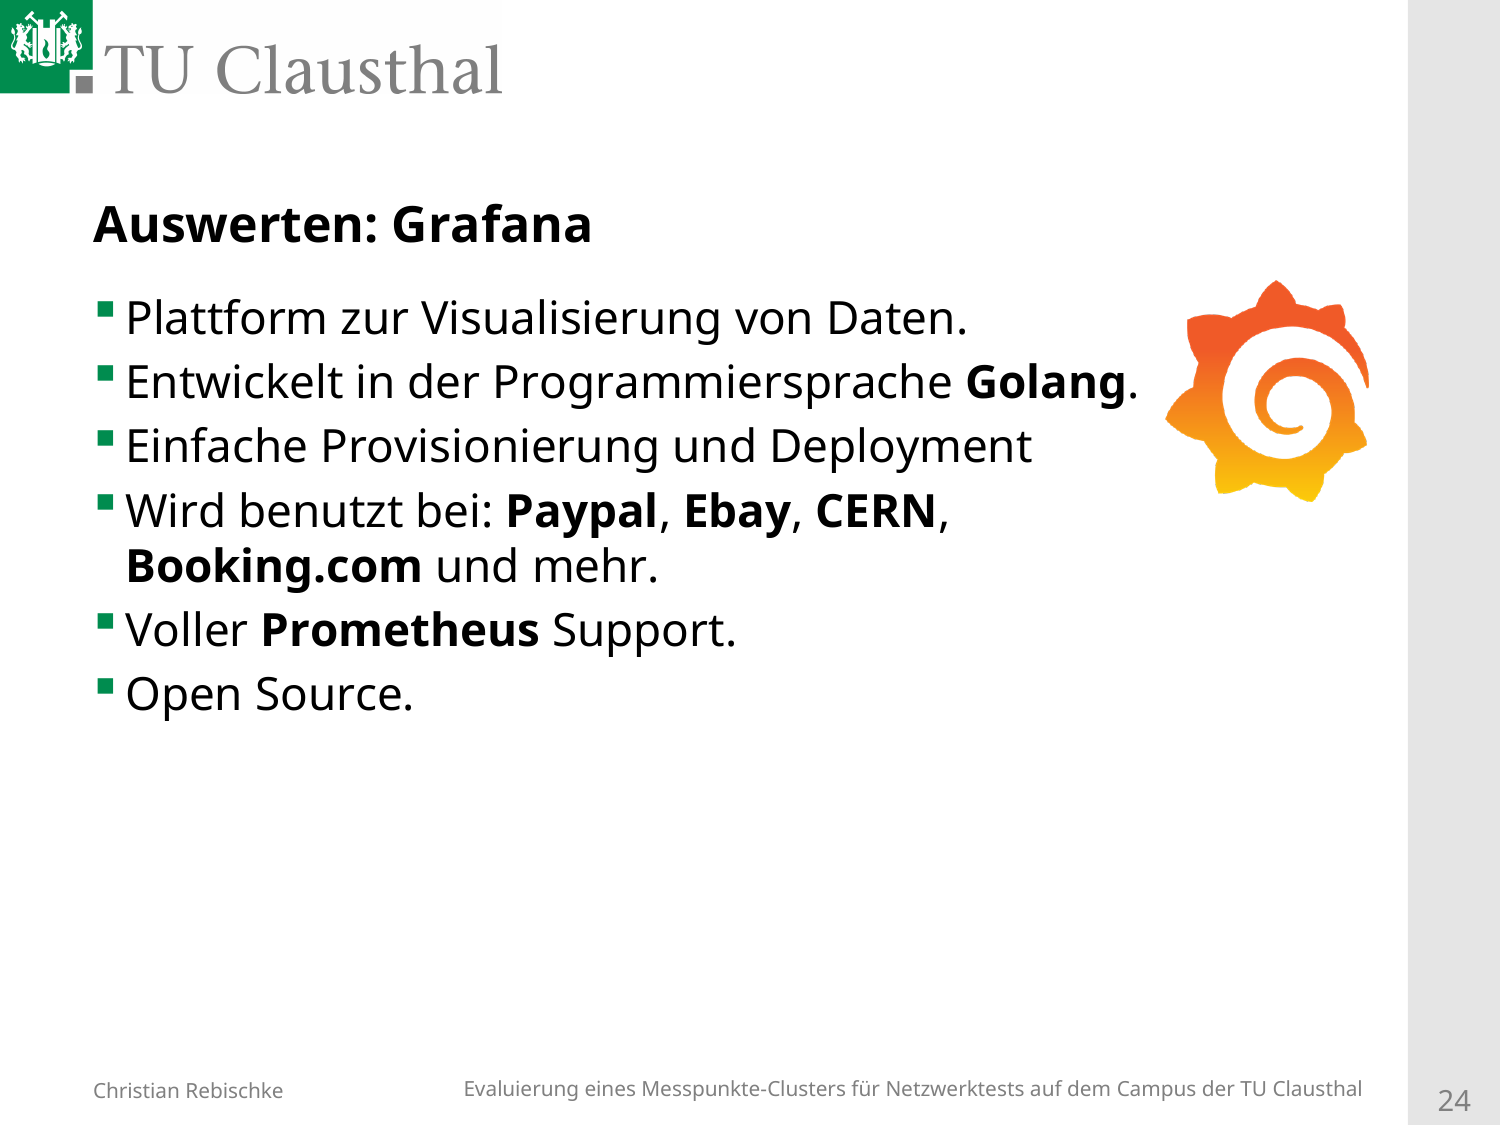

# Auswerten: Grafana
Plattform zur Visualisierung von Daten.
Entwickelt in der Programmiersprache Golang.
Einfache Provisionierung und Deployment
Wird benutzt bei: Paypal, Ebay, CERN, Booking.com und mehr.
Voller Prometheus Support.
Open Source.